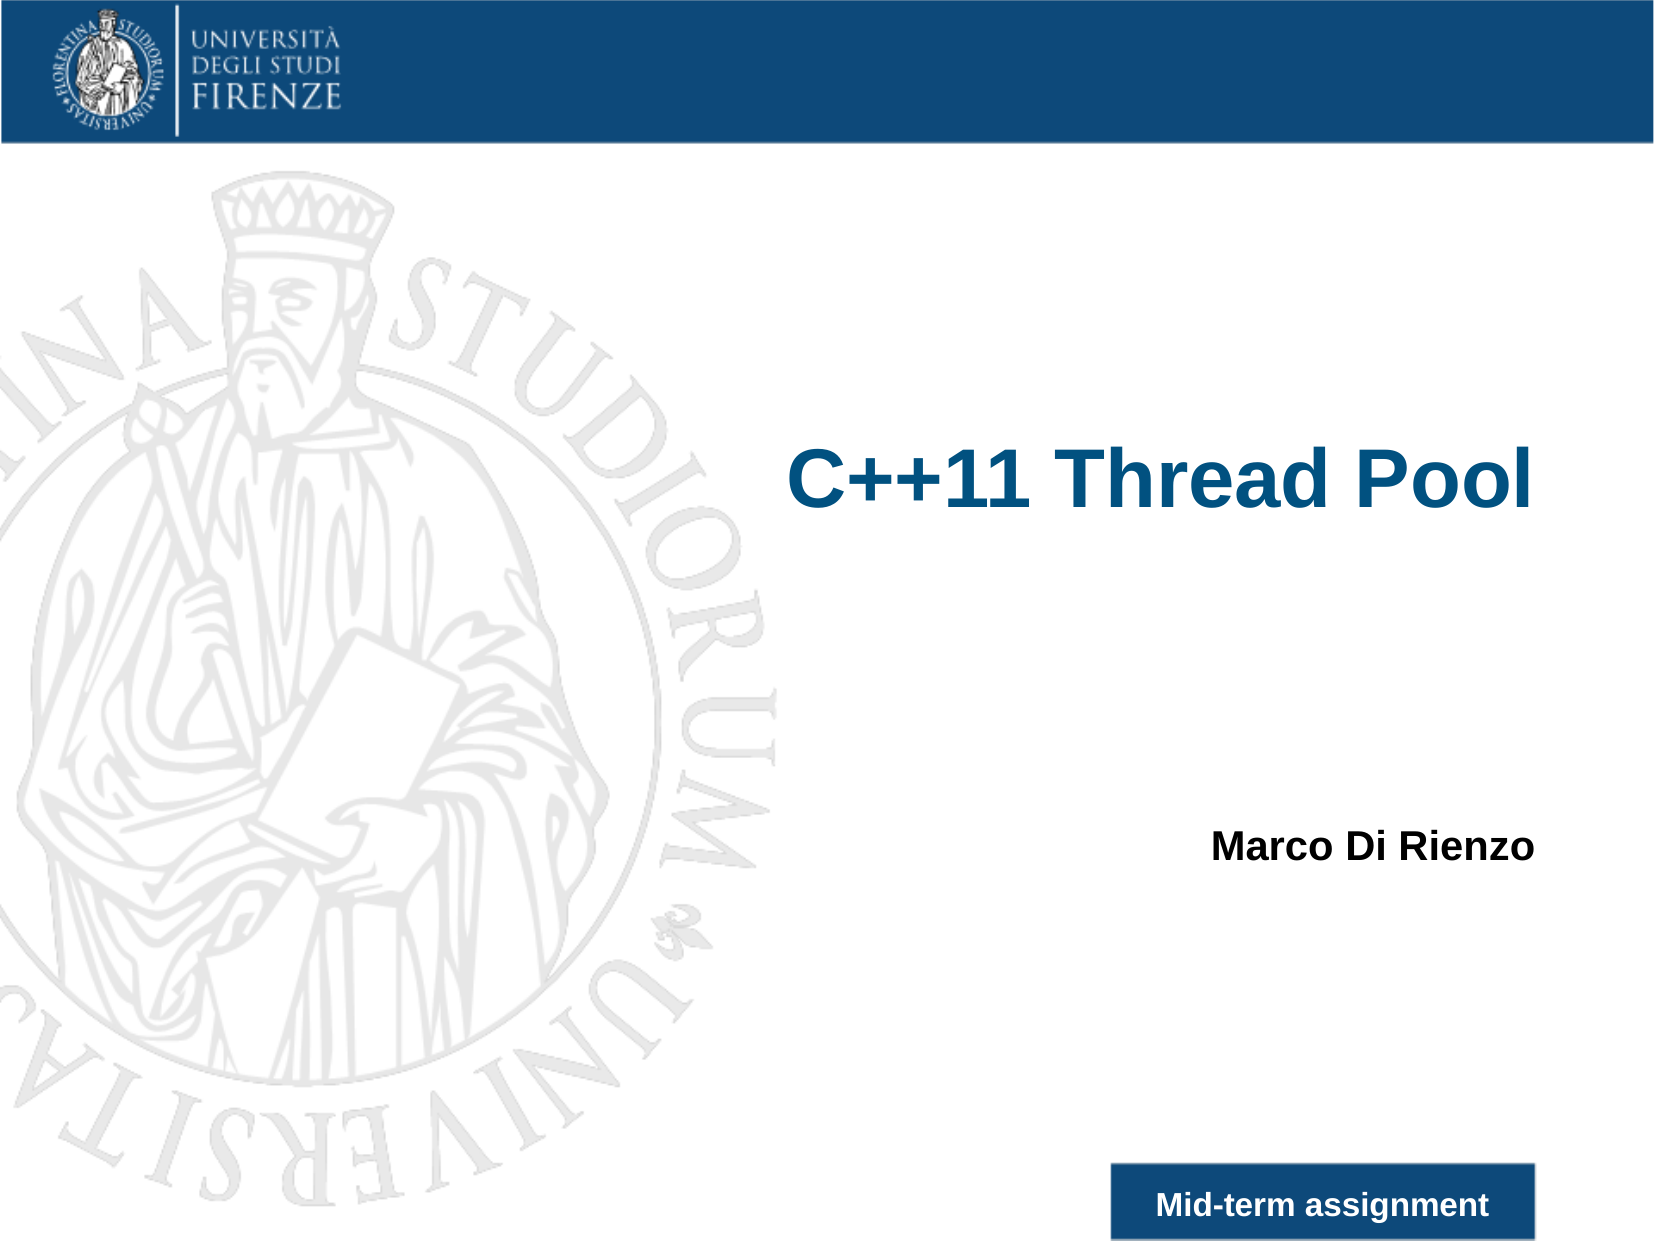

# C++11 Thread Pool
Marco Di Rienzo
Mid-term assignment